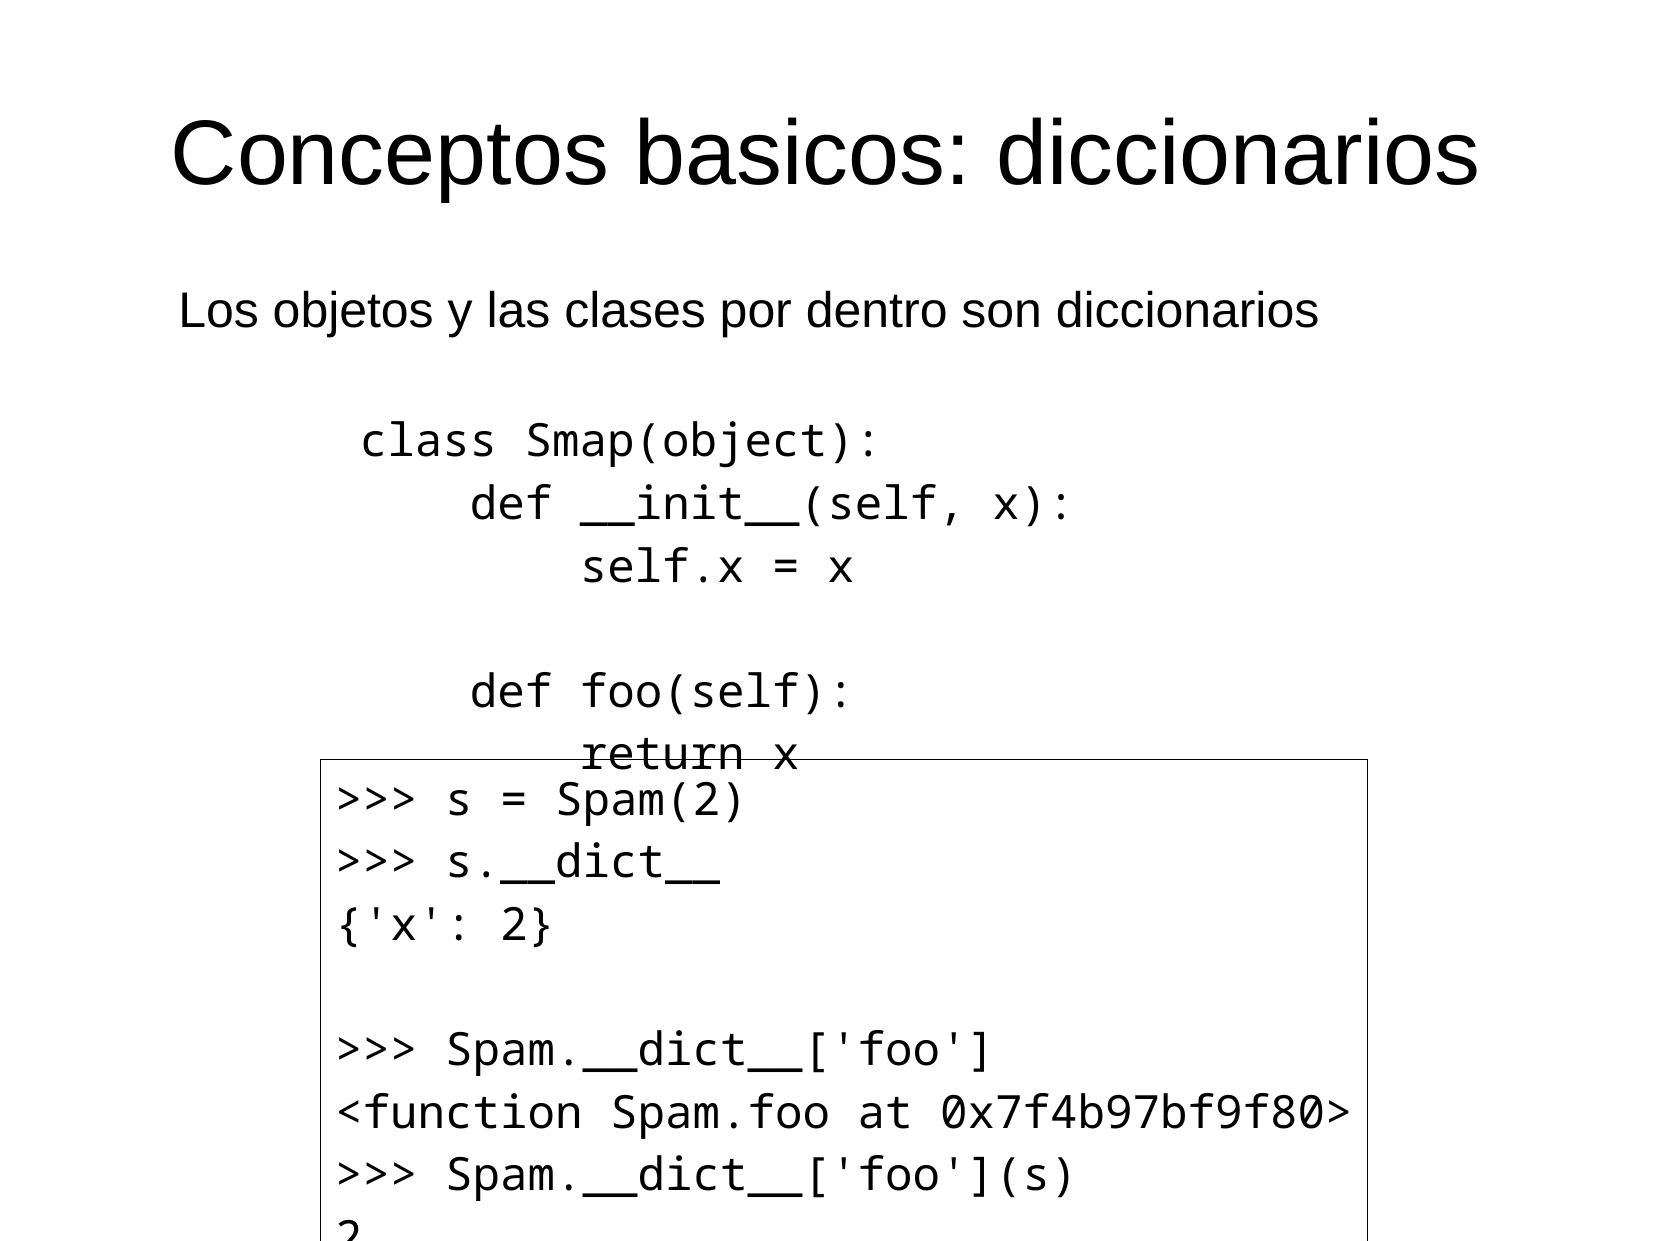

# Conceptos basicos: diccionarios
Los objetos y las clases por dentro son diccionarios
class Smap(object):
 def __init__(self, x):
 self.x = x
 def foo(self):
 return x
>>> s = Spam(2)
>>> s.__dict__
{'x': 2}
>>> Spam.__dict__['foo']
<function Spam.foo at 0x7f4b97bf9f80>
>>> Spam.__dict__['foo'](s)
2